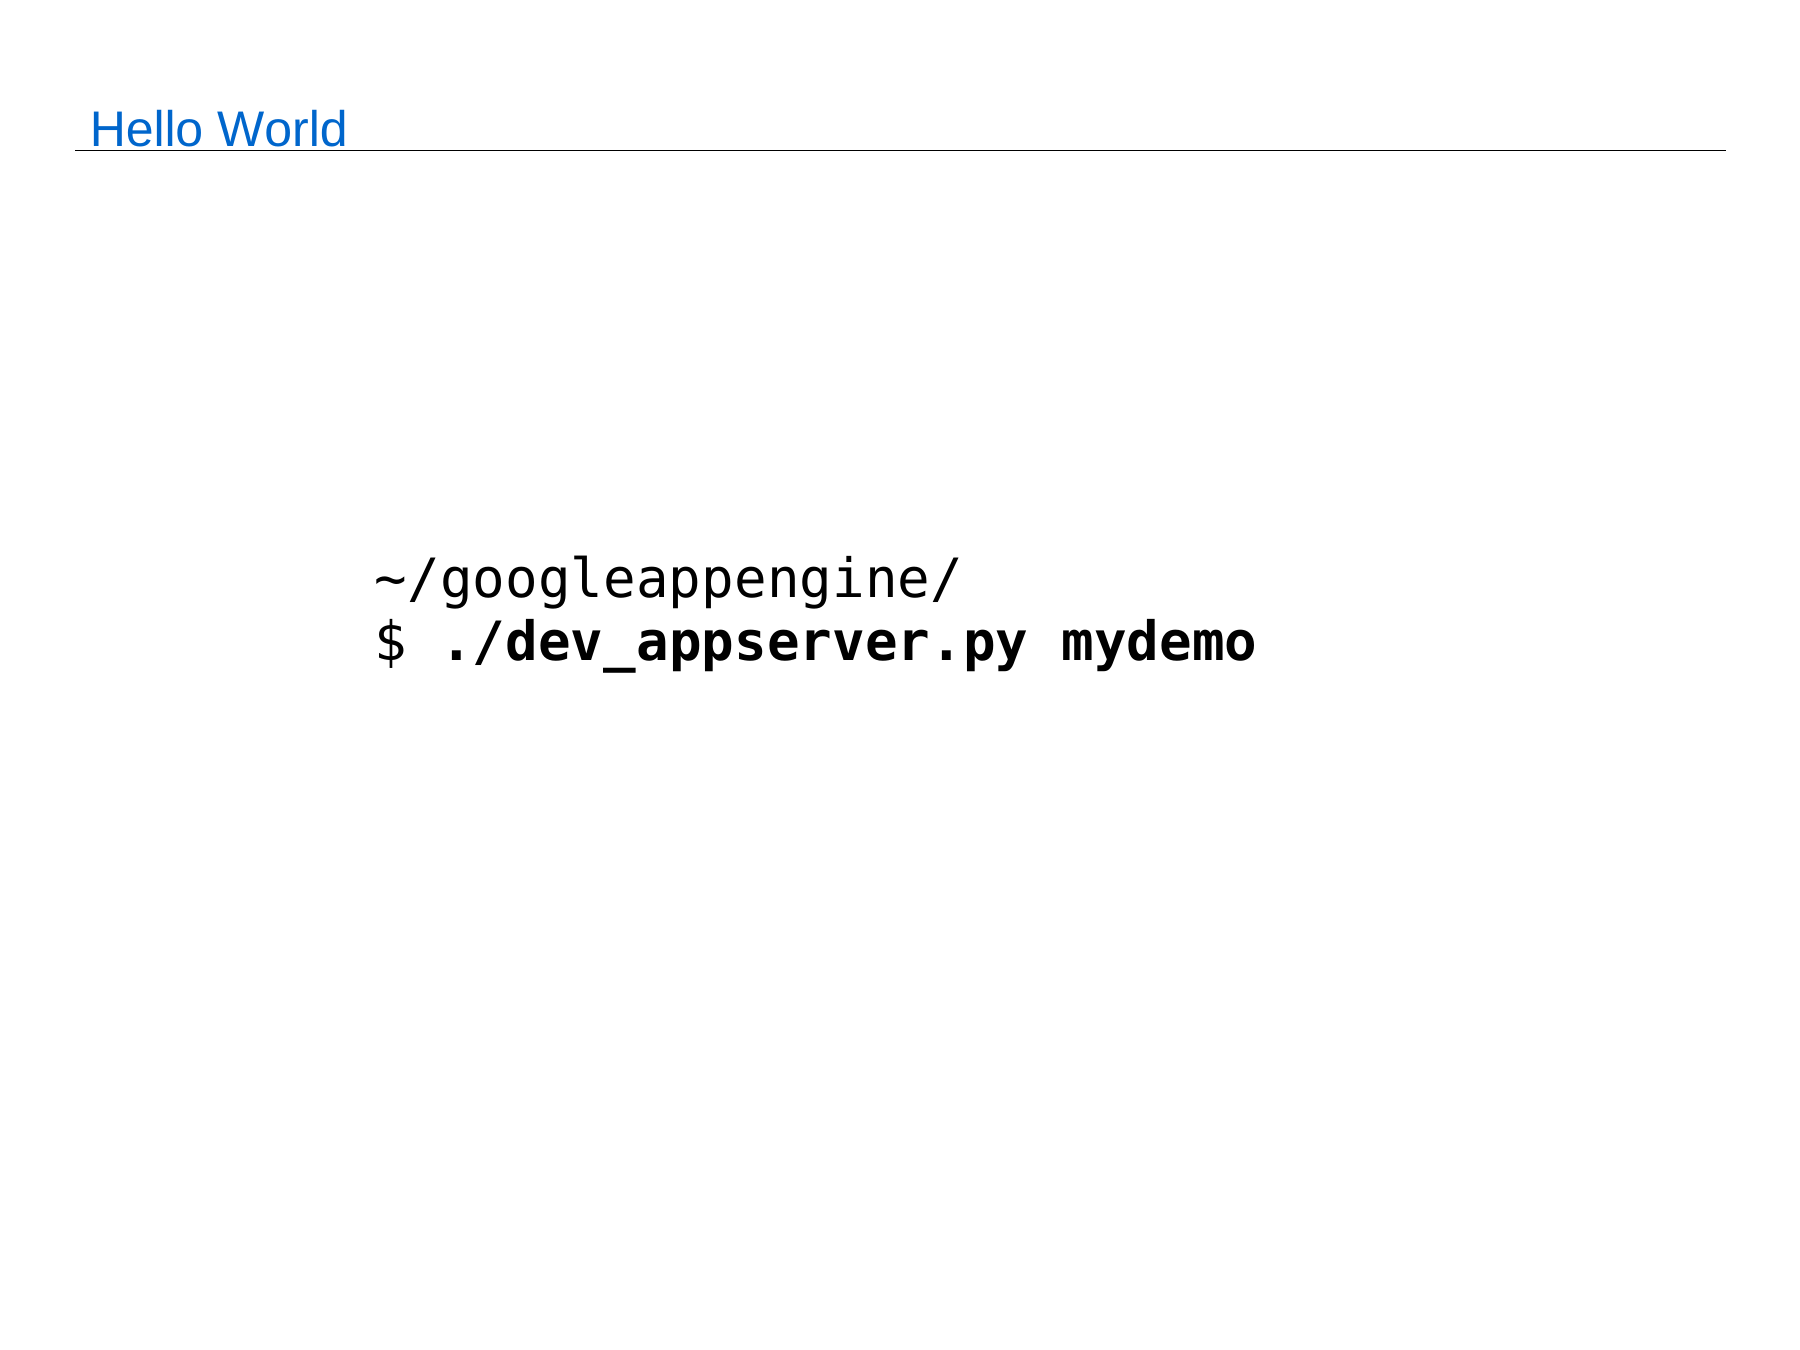

# Hello World
~/googleappengine/
$ ./dev_appserver.py mydemo